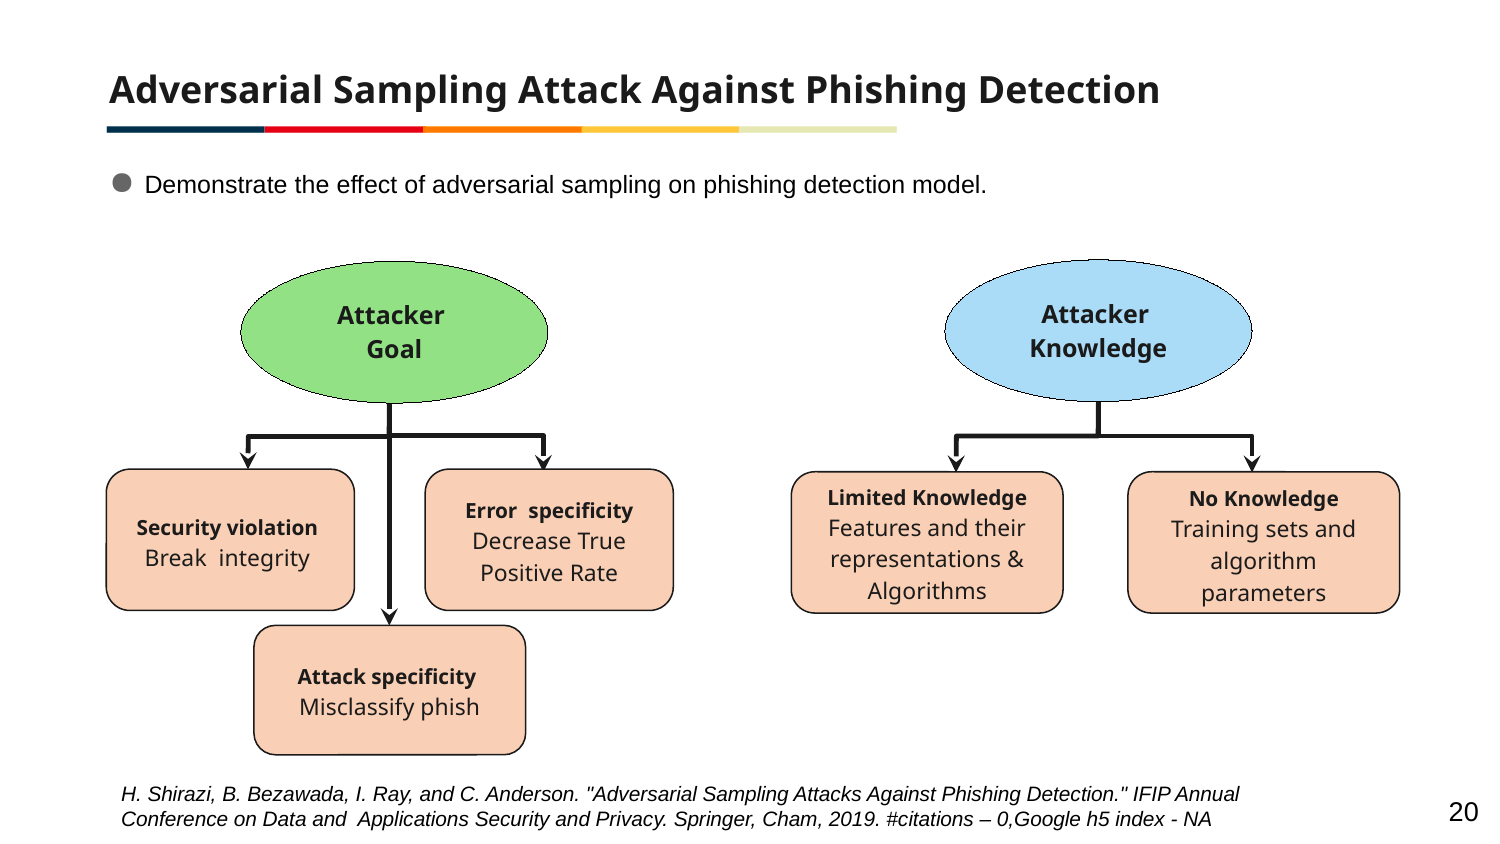

Adversarial Sampling Attack Against Phishing Detection
Demonstrate the effect of adversarial sampling on phishing detection model.
Attacker
Knowledge
Attacker
Goal
Security violation
Break integrity
Error specificity Decrease True Positive Rate
Limited Knowledge
Features and their representations & Algorithms
No Knowledge Training sets and algorithm parameters
. . .
. . .
Attack specificity
Misclassify phish
H. Shirazi, B. Bezawada, I. Ray, and C. Anderson. "Adversarial Sampling Attacks Against Phishing Detection." IFIP Annual Conference on Data and Applications Security and Privacy. Springer, Cham, 2019. #citations – 0,Google h5 index - NA